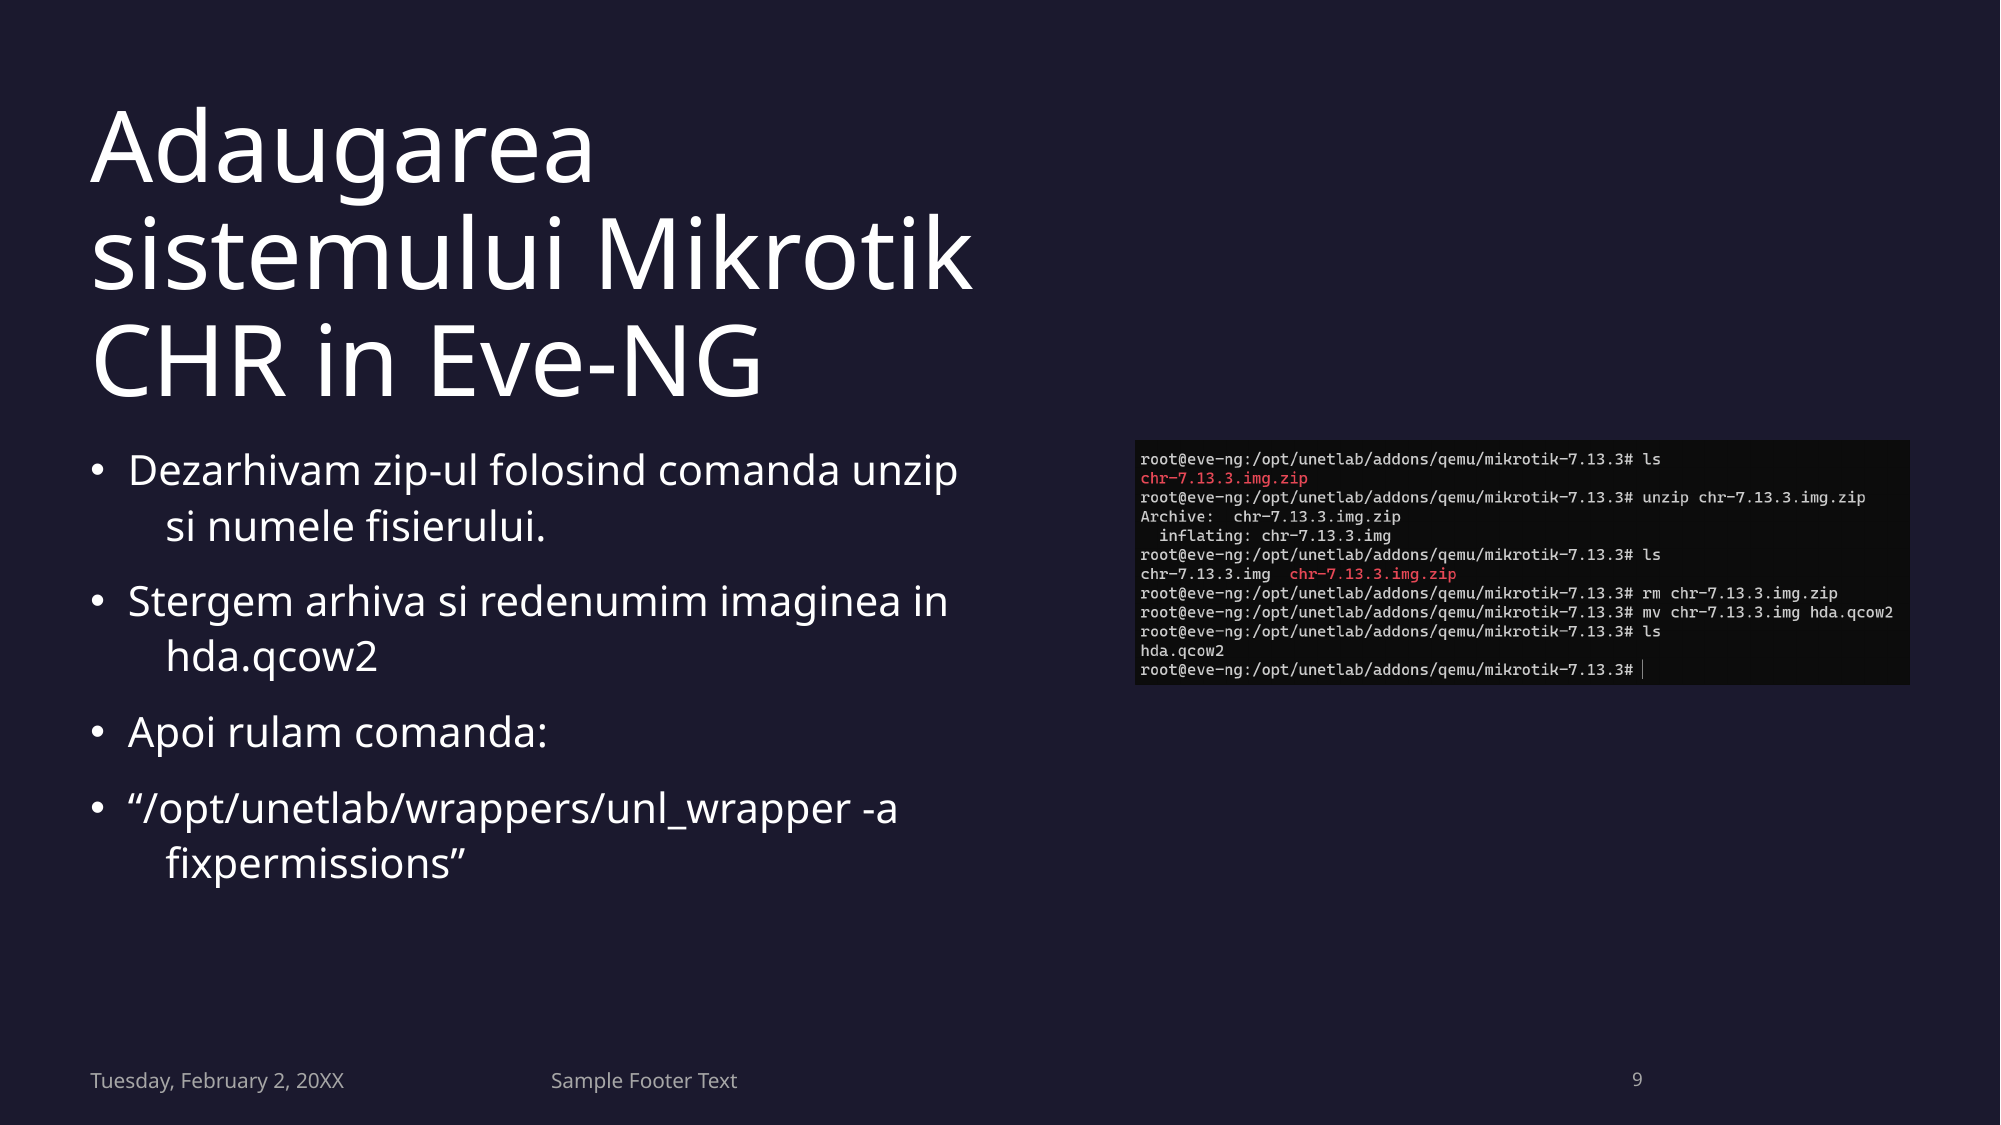

# Adaugarea sistemului Mikrotik CHR in Eve-NG
Dezarhivam zip-ul folosind comanda unzip si numele fisierului.
Stergem arhiva si redenumim imaginea in hda.qcow2
Apoi rulam comanda:
“/opt/unetlab/wrappers/unl_wrapper -a fixpermissions”
Tuesday, February 2, 20XX
Sample Footer Text